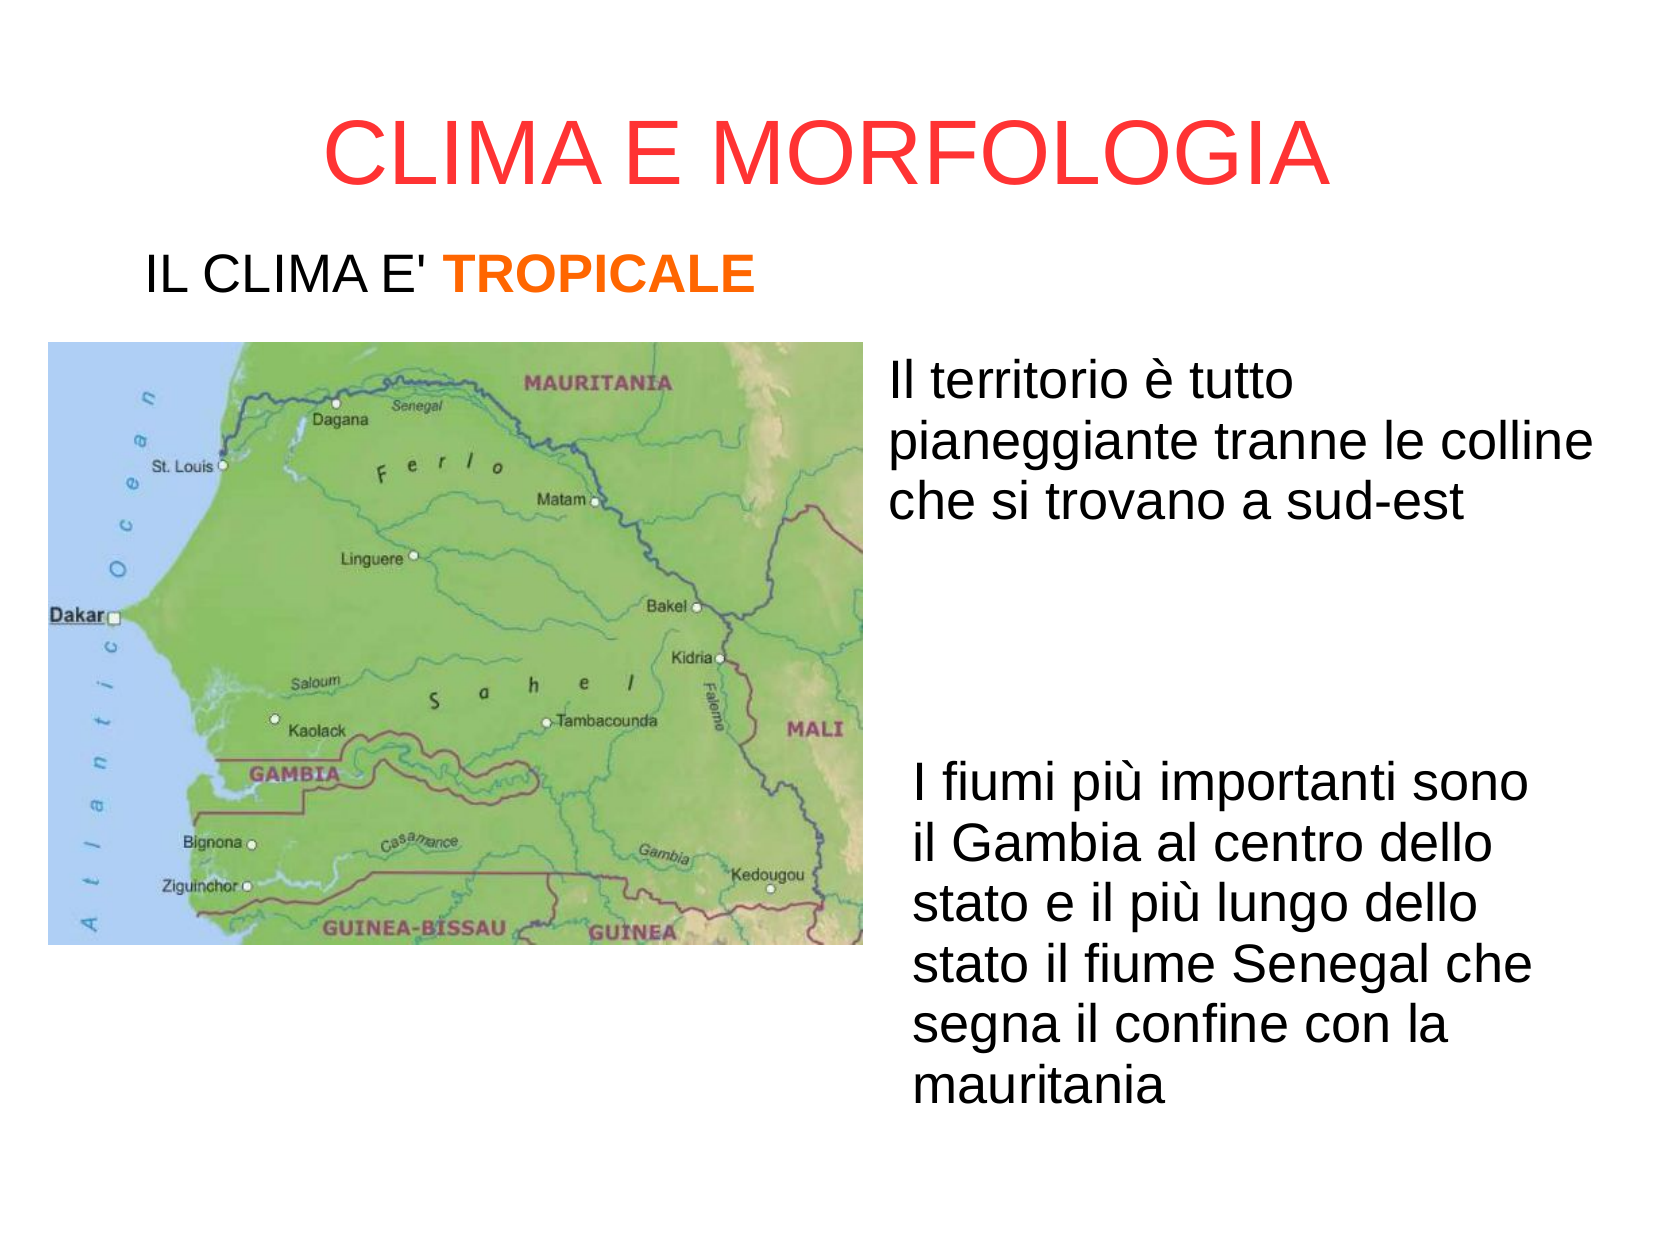

# CLIMA E MORFOLOGIA
IL CLIMA E' TROPICALE
Il territorio è tutto pianeggiante tranne le colline che si trovano a sud-est
I fiumi più importanti sono il Gambia al centro dello stato e il più lungo dello stato il fiume Senegal che segna il confine con la mauritania